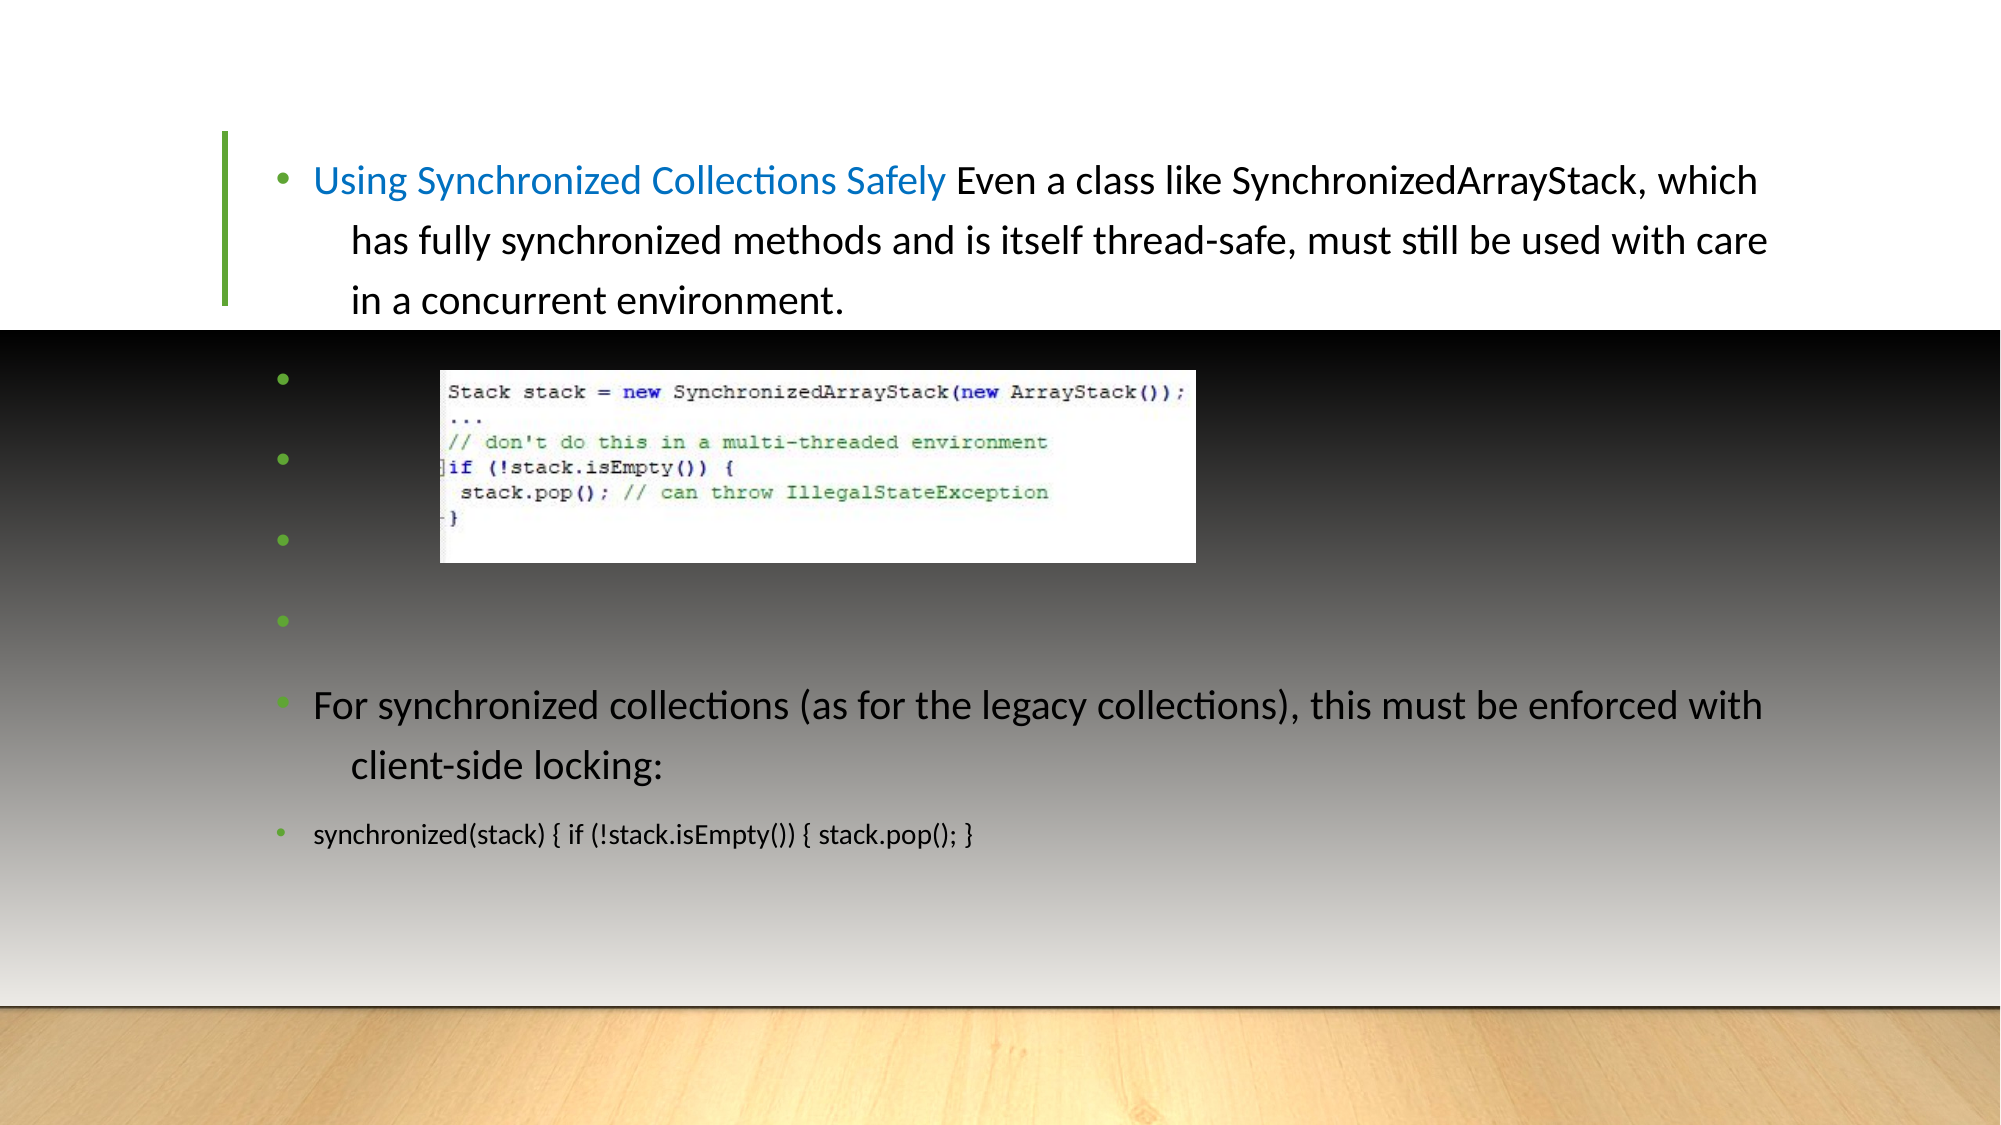

# Using Synchronized Collections Safely Even a class like SynchronizedArrayStack, which has fully synchronized methods and is itself thread-safe, must still be used with care in a concurrent environment.
For synchronized collections (as for the legacy collections), this must be enforced with client-side locking:
synchronized(stack) { if (!stack.isEmpty()) { stack.pop(); }